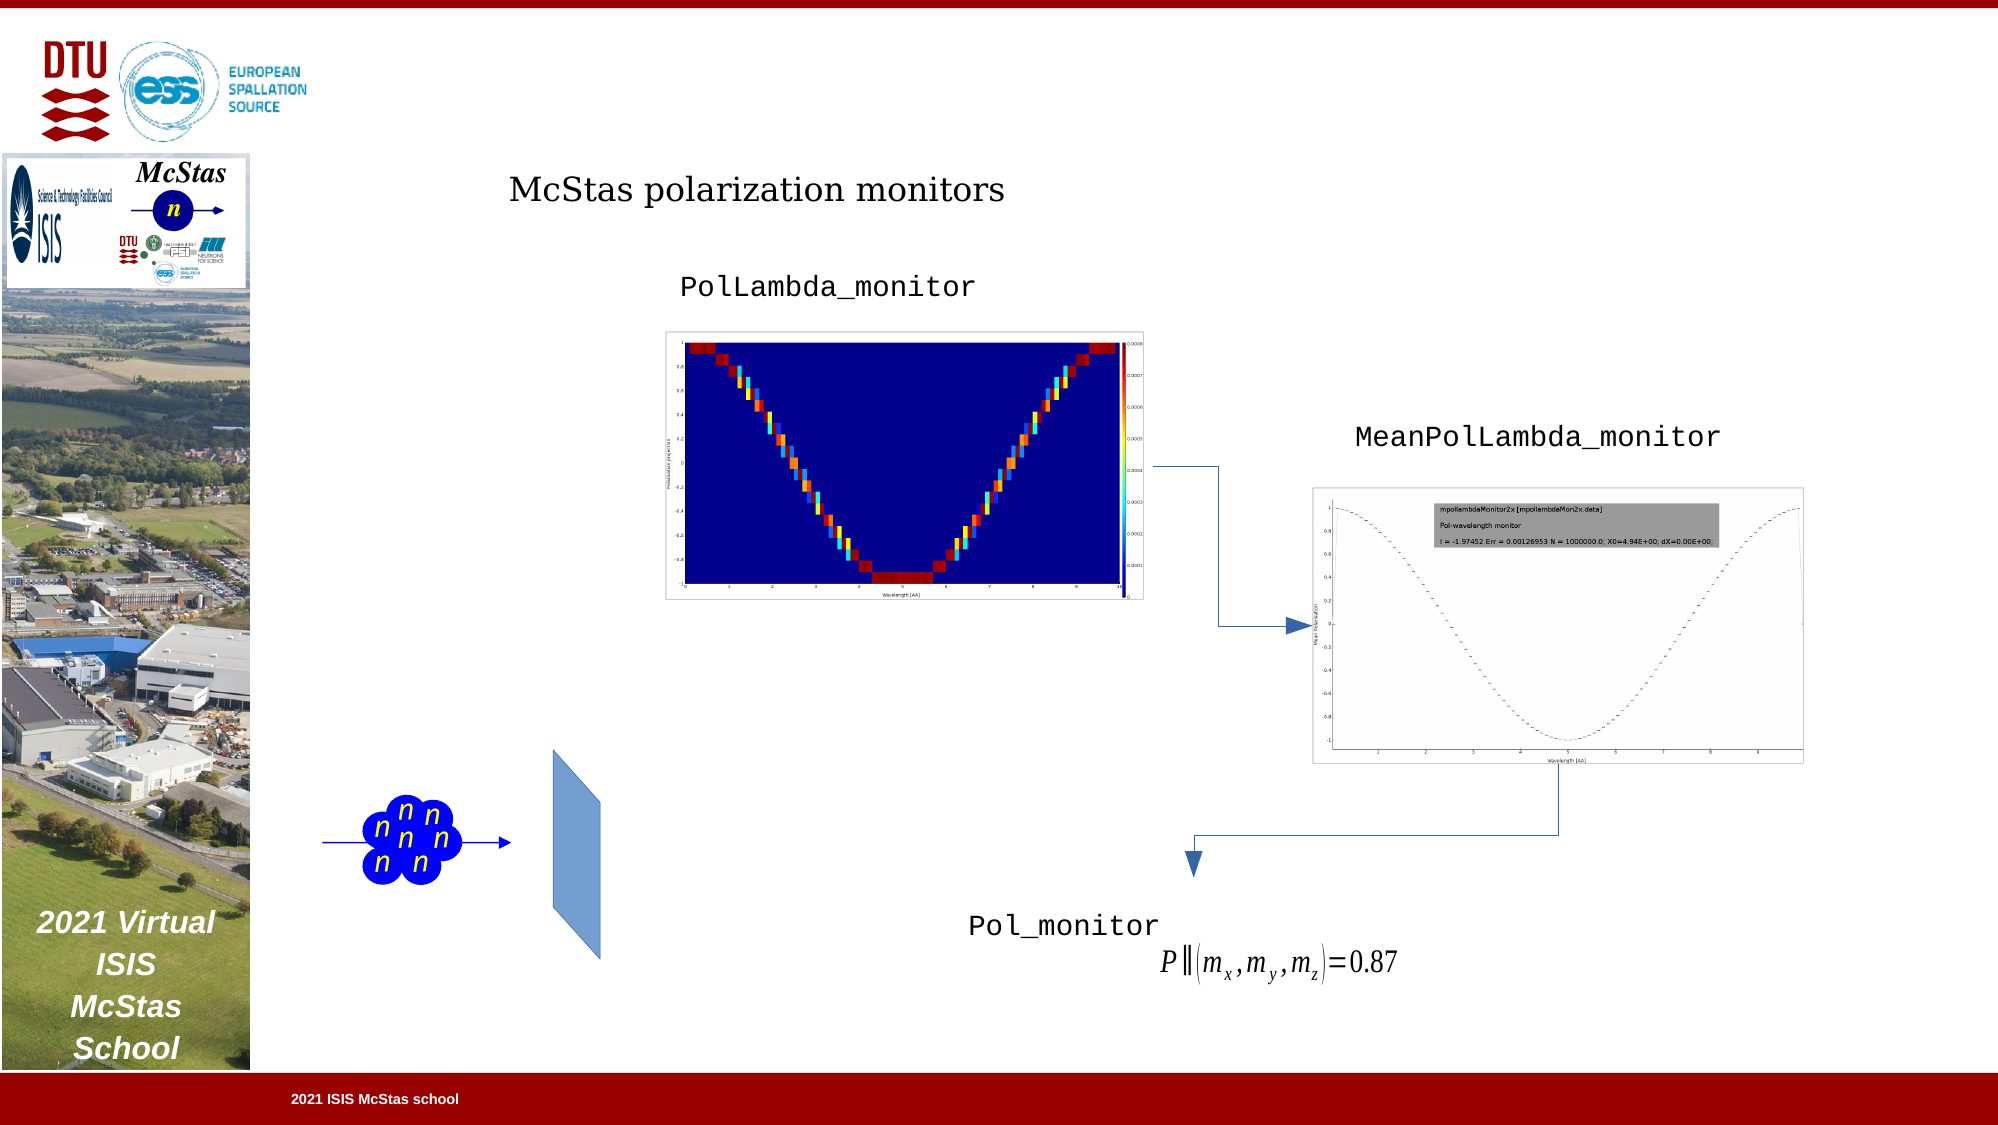

McStas polarization monitors
PolLambda_monitor
MeanPolLambda_monitor
n
n
n
n
n
n
n
Pol_monitor